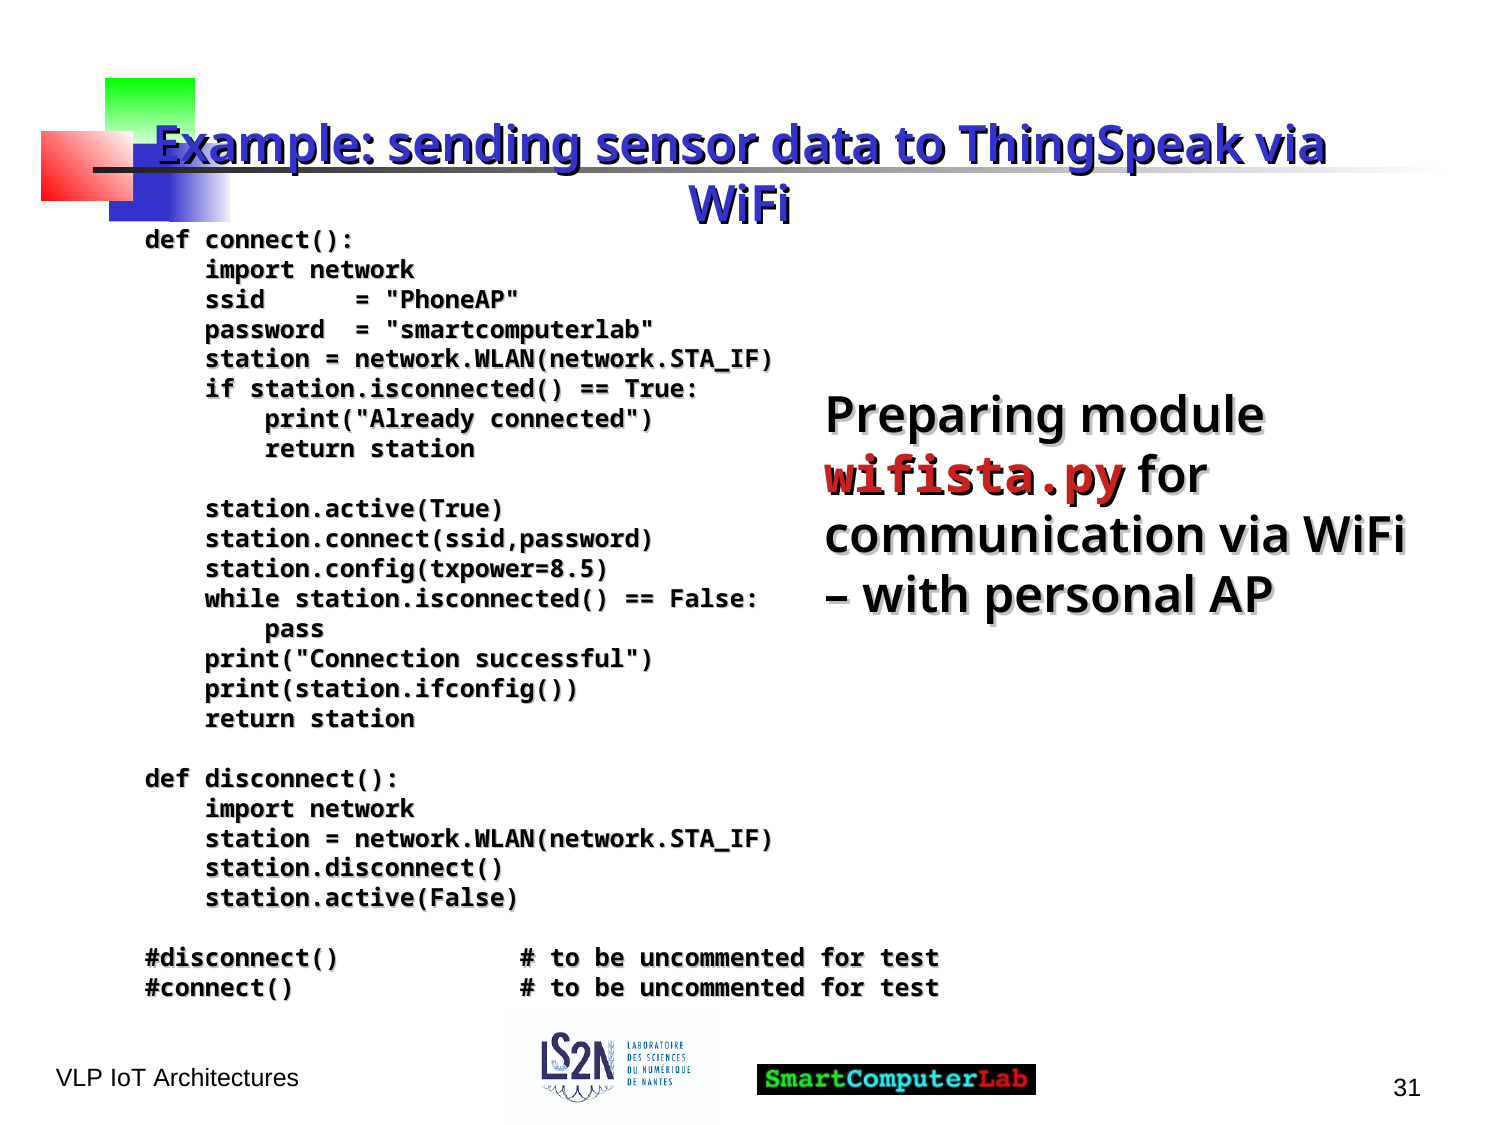

# Example: sending sensor data to ThingSpeak via WiFi
def connect():
 import network
 ssid = "PhoneAP"
 password = "smartcomputerlab"
 station = network.WLAN(network.STA_IF)
 if station.isconnected() == True:
 print("Already connected")
 return station
 station.active(True)
 station.connect(ssid,password)
 station.config(txpower=8.5)
 while station.isconnected() == False:
 pass
 print("Connection successful")
 print(station.ifconfig())
 return station
def disconnect():
 import network
 station = network.WLAN(network.STA_IF)
 station.disconnect()
 station.active(False)
#disconnect()			# to be uncommented for test
#connect()			# to be uncommented for test
Preparing module wifista.py for communication via WiFi – with personal AP
31